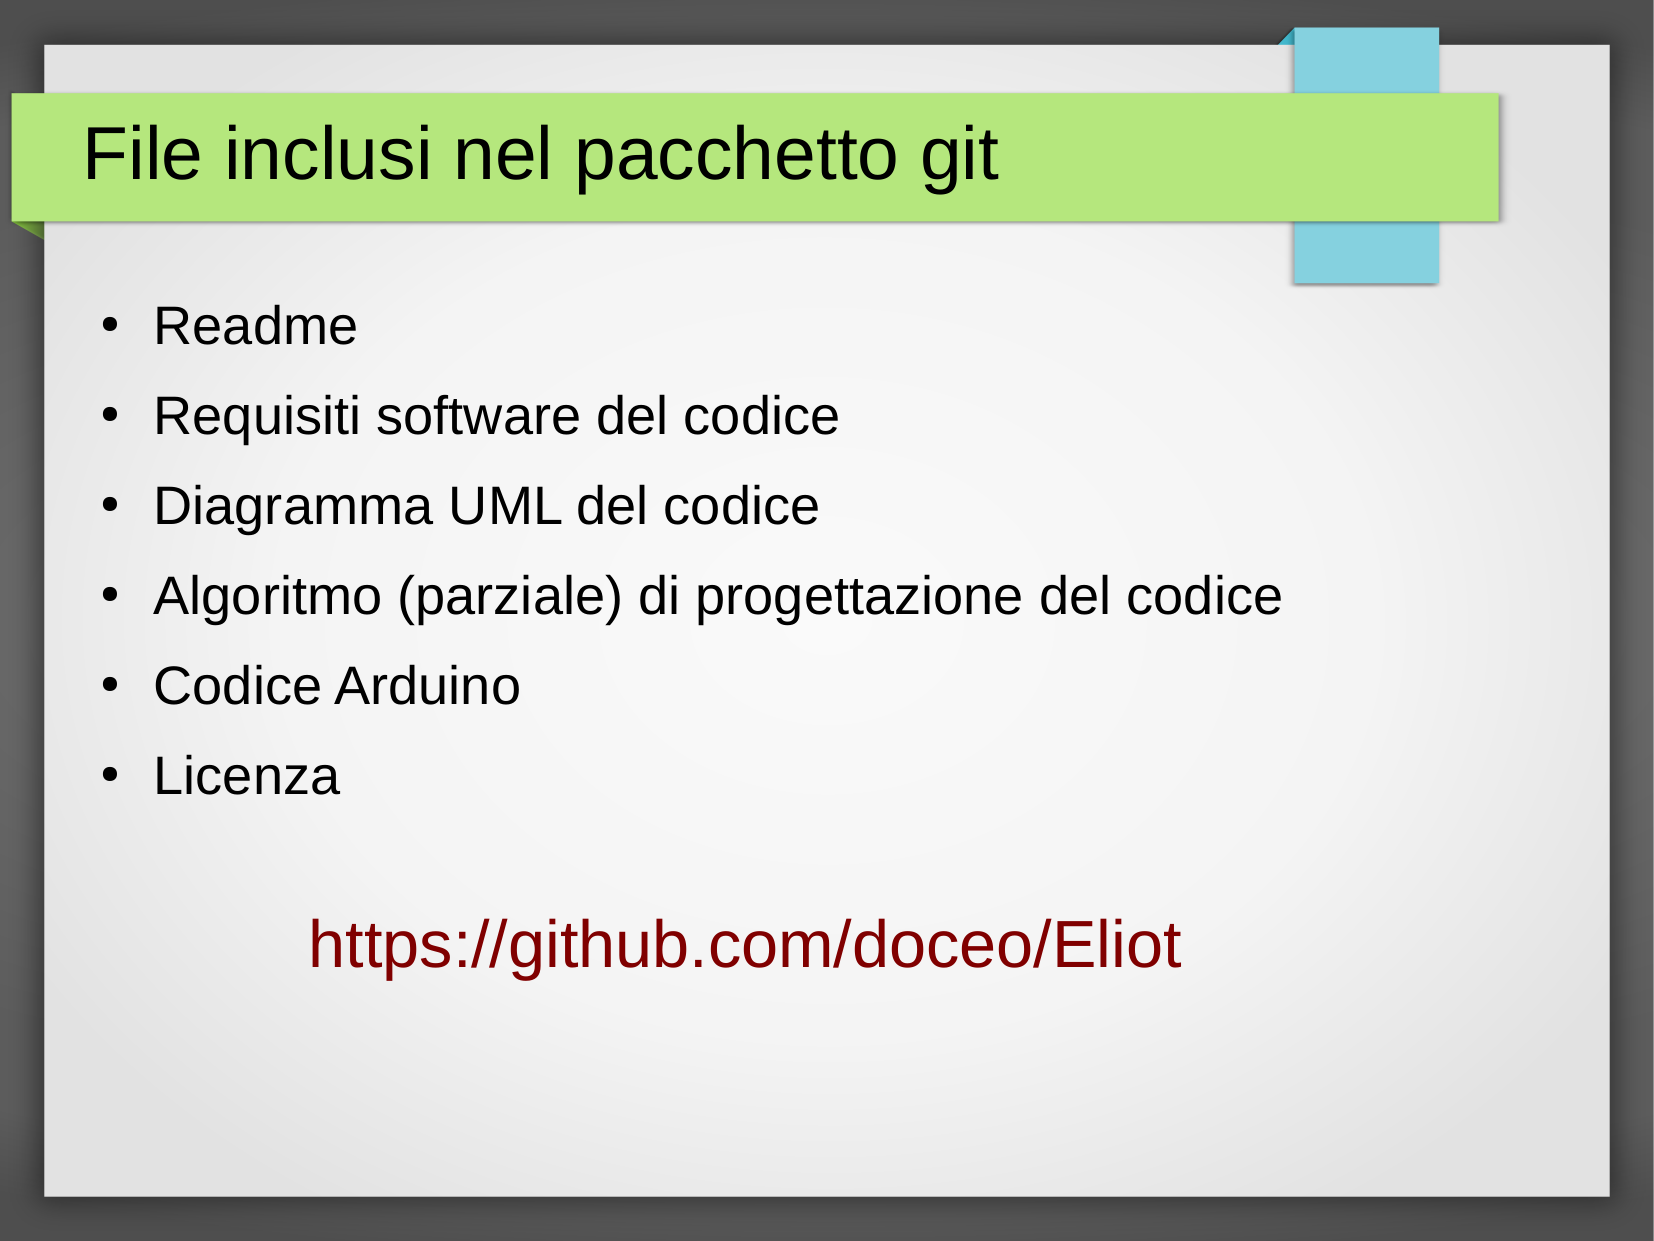

# File inclusi nel pacchetto git
Readme
Requisiti software del codice
Diagramma UML del codice
Algoritmo (parziale) di progettazione del codice
Codice Arduino
Licenza
https://github.com/doceo/Eliot